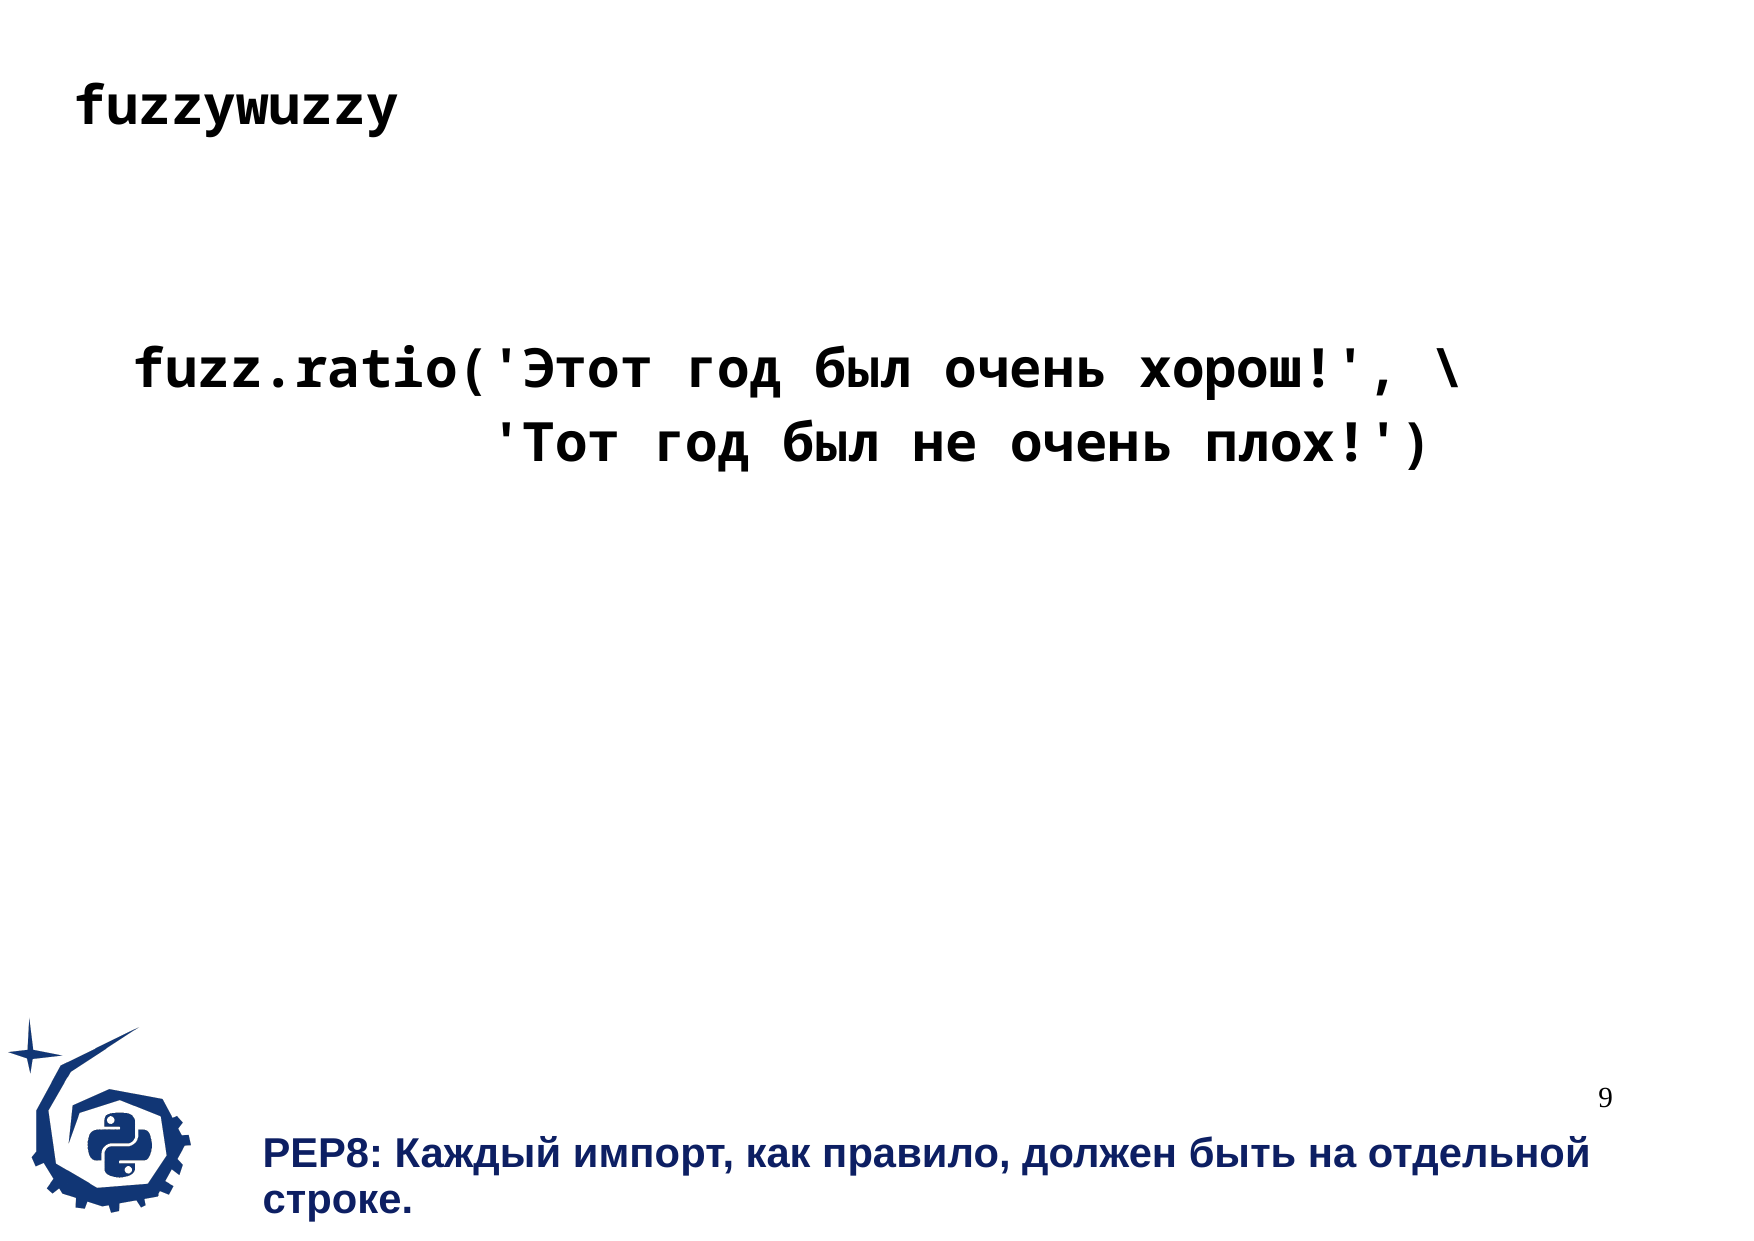

fuzzywuzzy
fuzz.ratio('Этот год был очень хорош!', \
 'Тот год был не очень плох!')
9
PEP8: Каждый импорт, как правило, должен быть на отдельной строке.